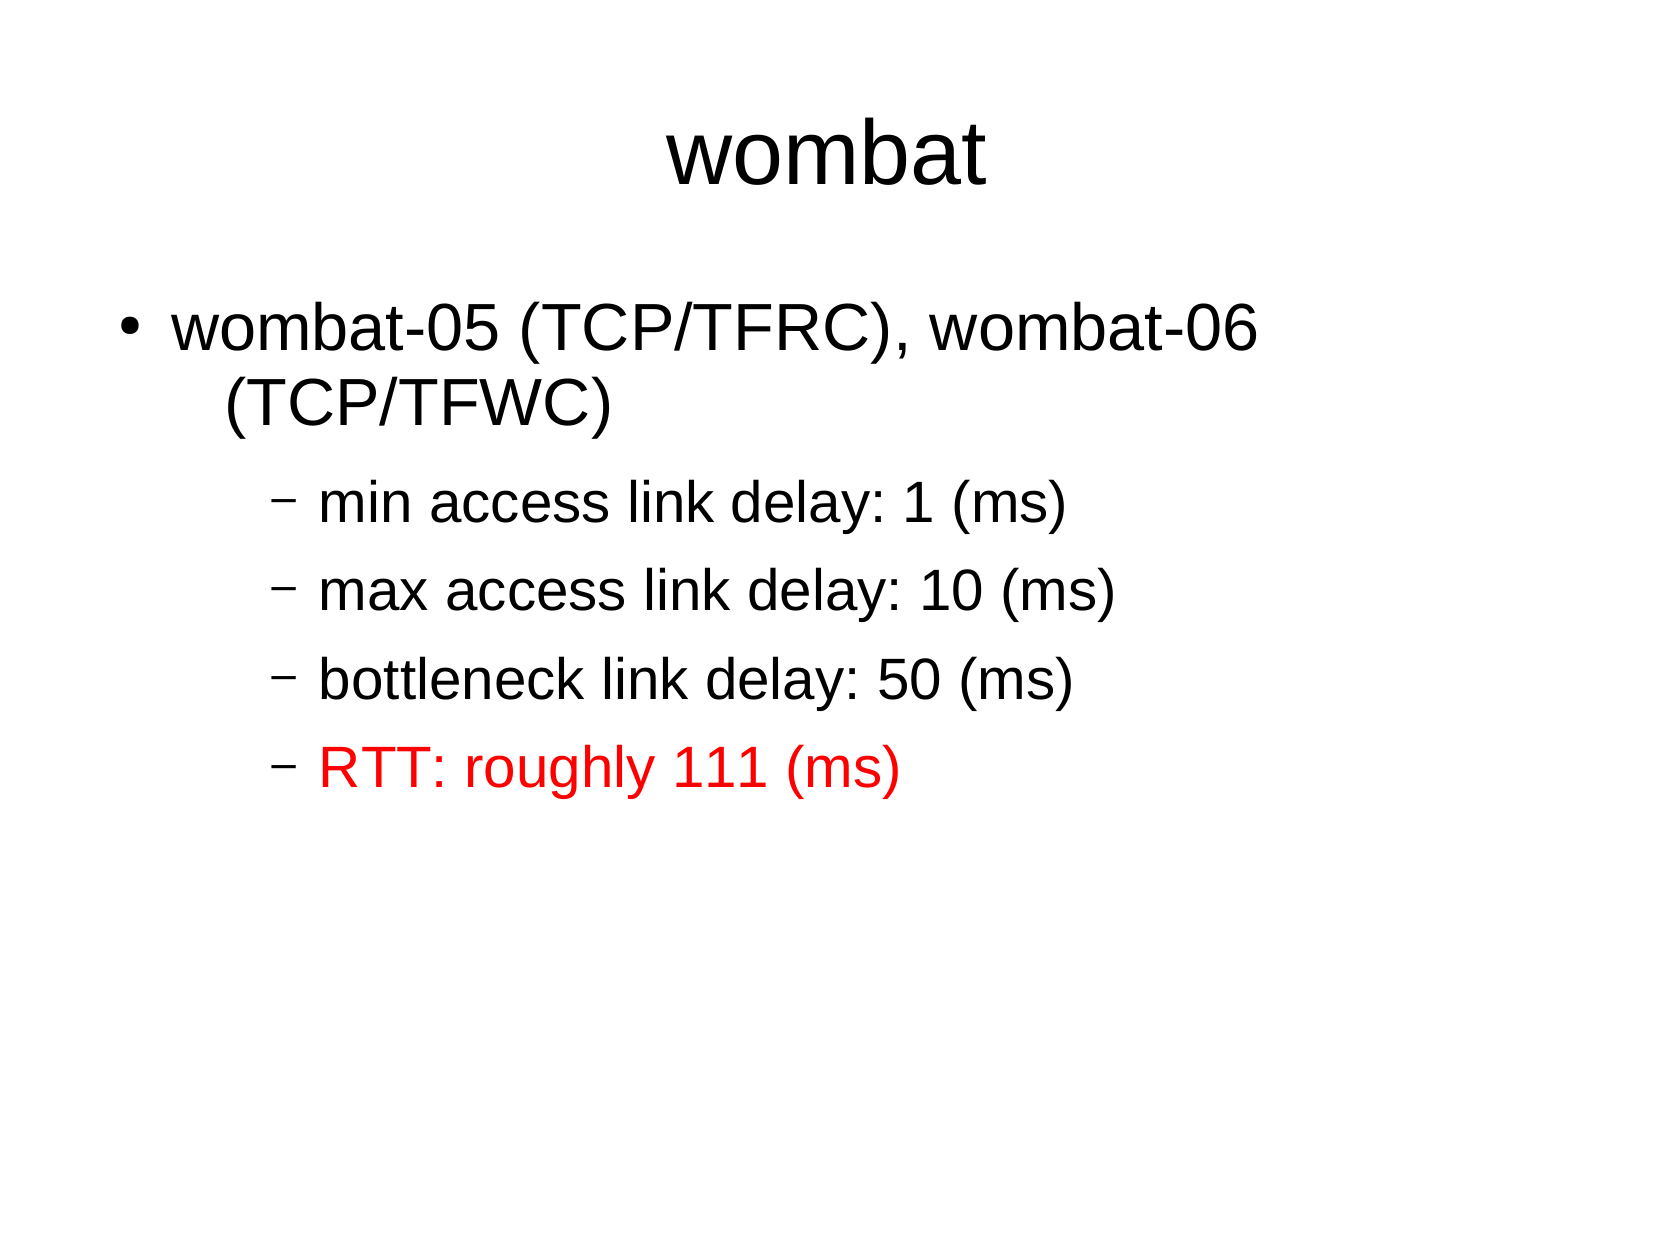

# wombat
wombat-05 (TCP/TFRC), wombat-06 (TCP/TFWC)
min access link delay: 1 (ms)
max access link delay: 10 (ms)
bottleneck link delay: 50 (ms)
RTT: roughly 111 (ms)